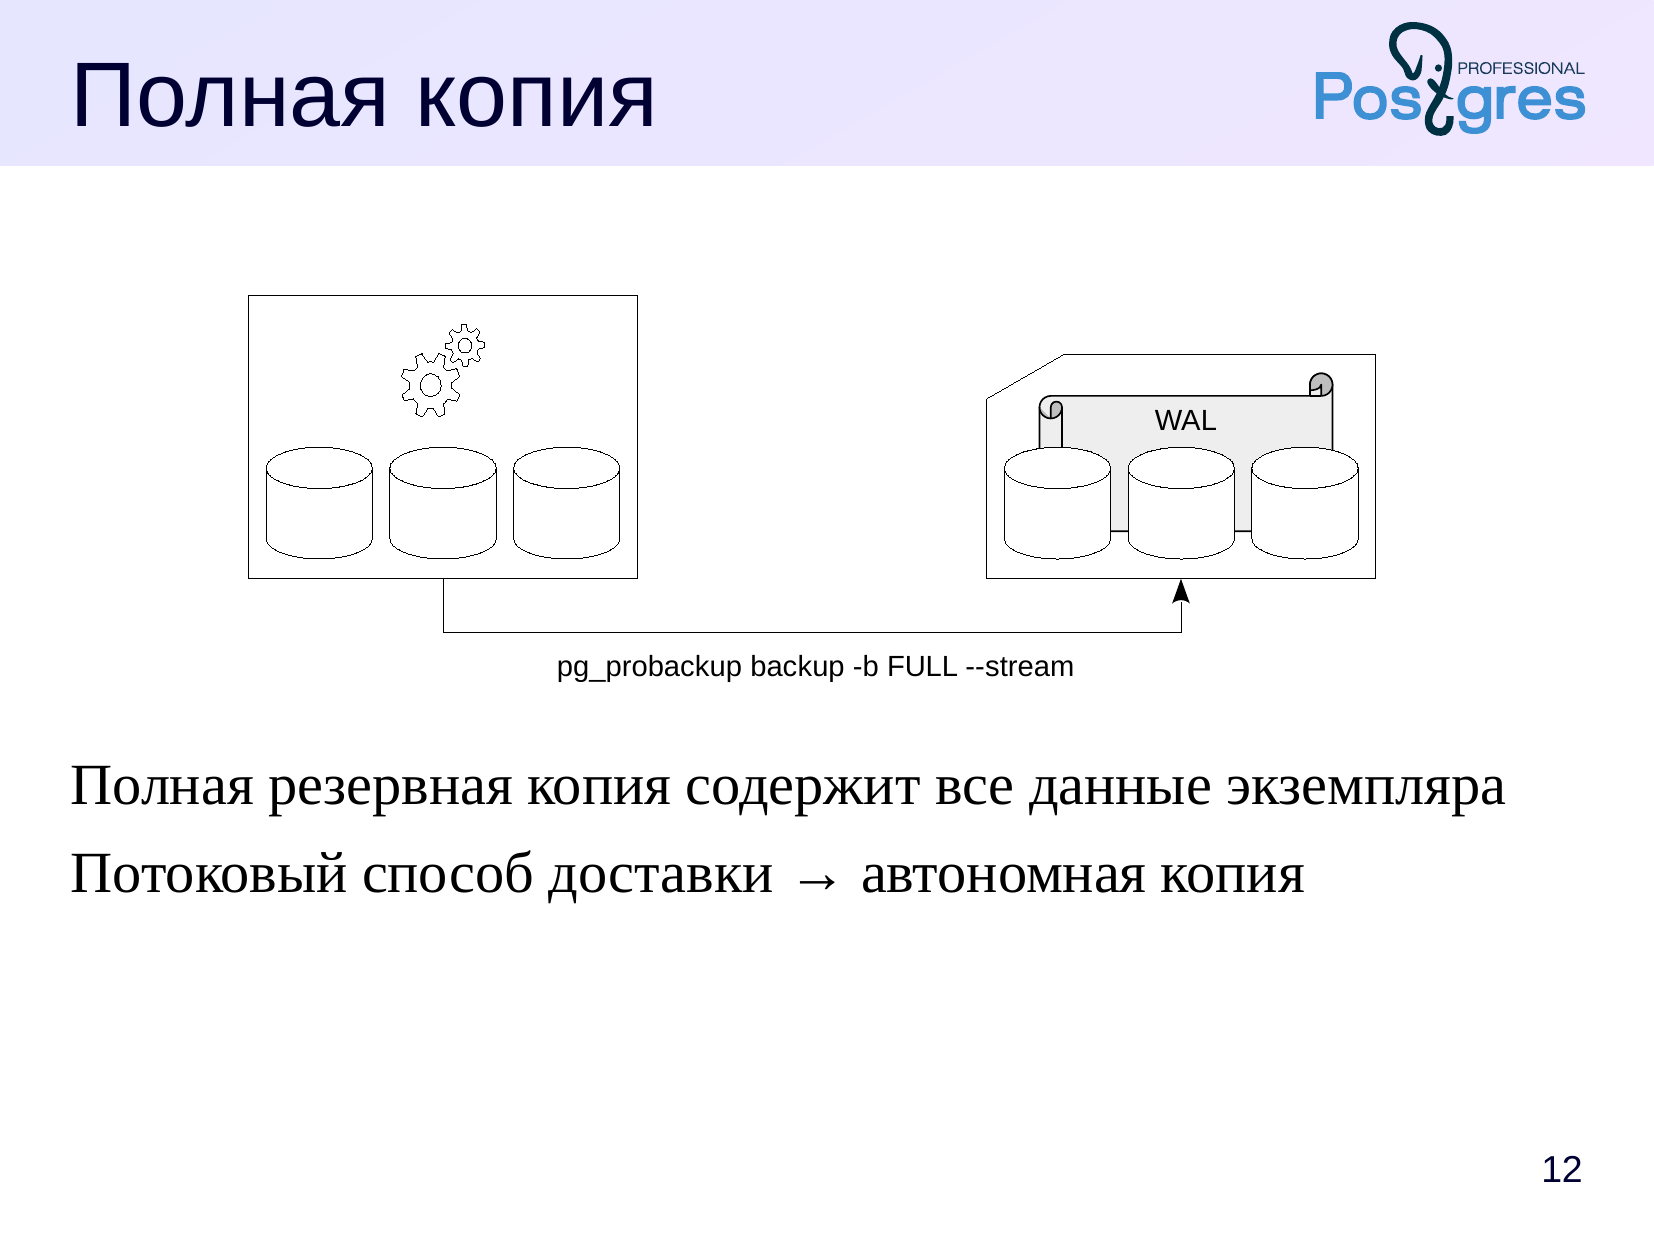

# Полная копия
WAL
pg_probackup backup -b FULL --stream
Полная резервная копия содержит все данные экземпляра
Потоковый способ доставки → автономная копия